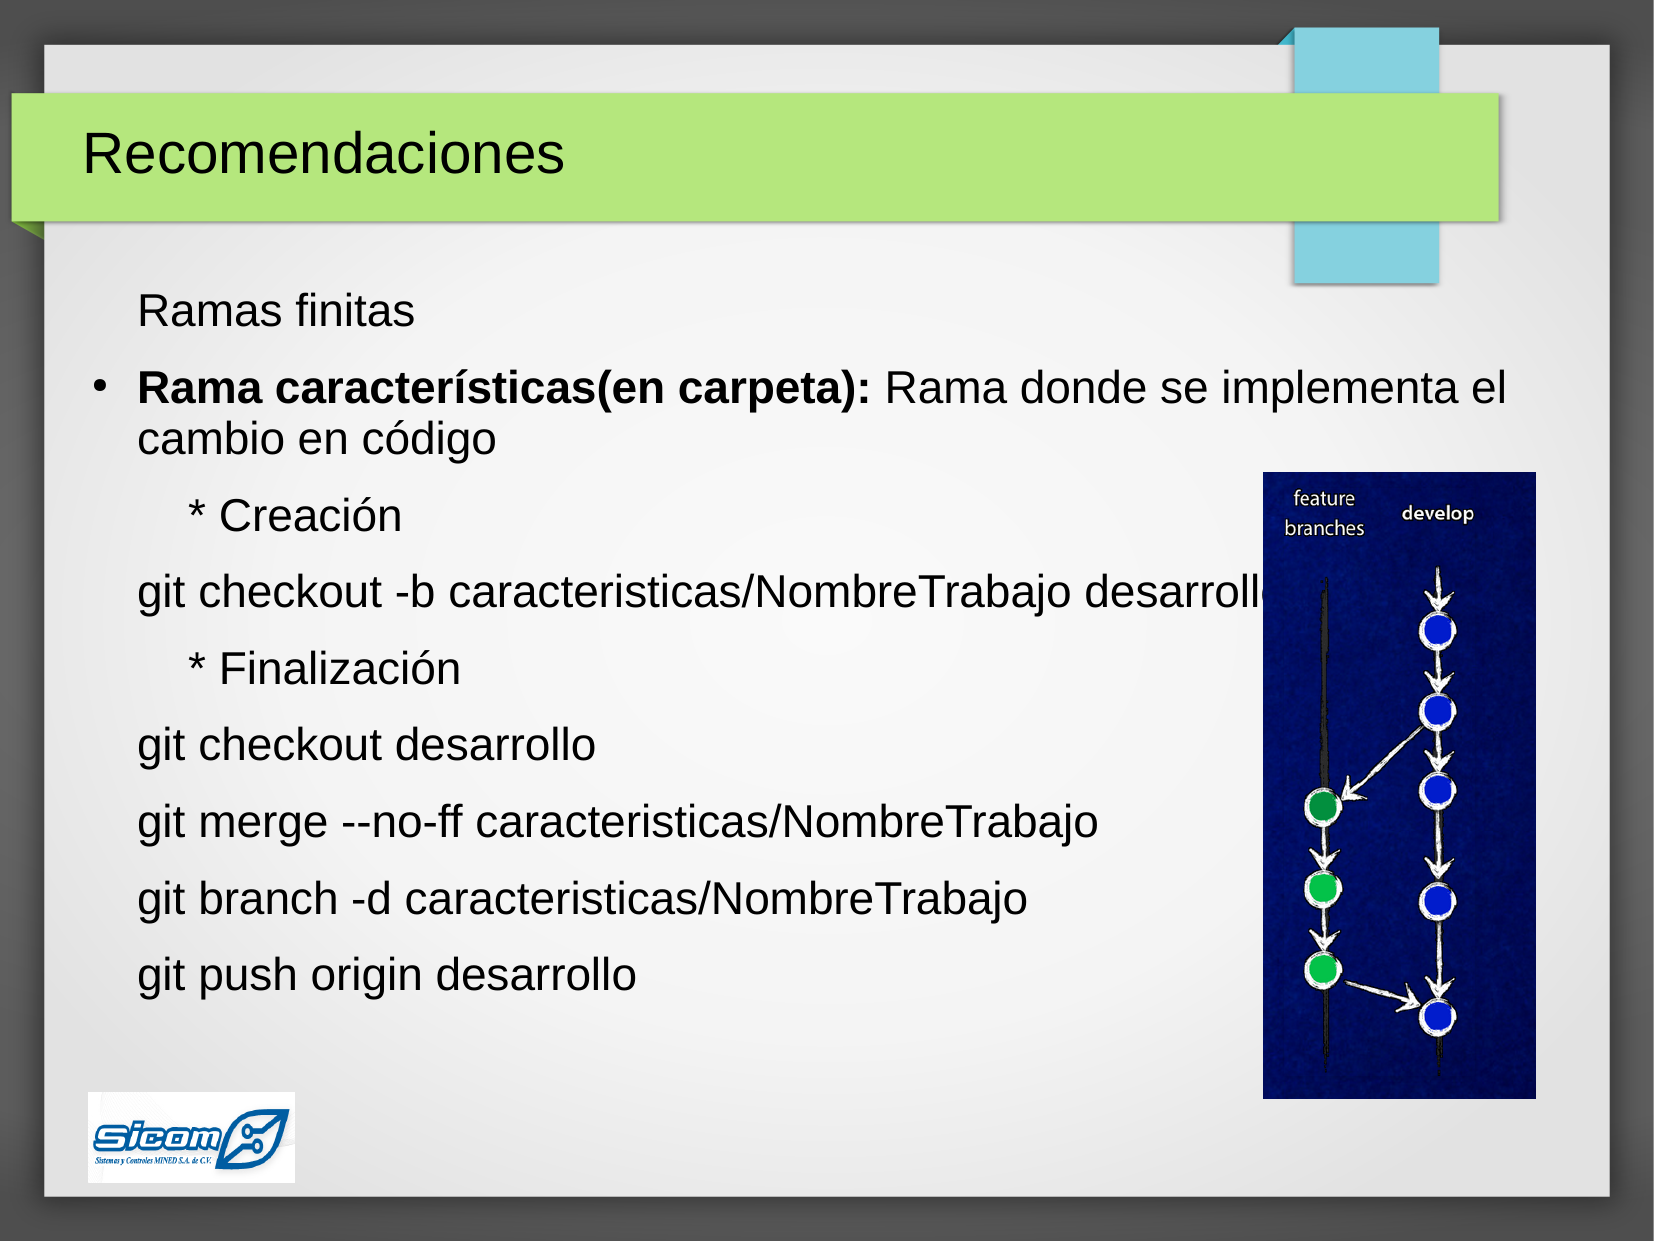

# Recomendaciones
Ramas finitas
Rama características(en carpeta): Rama donde se implementa el cambio en código
 * Creación
git checkout -b caracteristicas/NombreTrabajo desarrollo
 * Finalización
git checkout desarrollo
git merge --no-ff caracteristicas/NombreTrabajo
git branch -d caracteristicas/NombreTrabajo
git push origin desarrollo